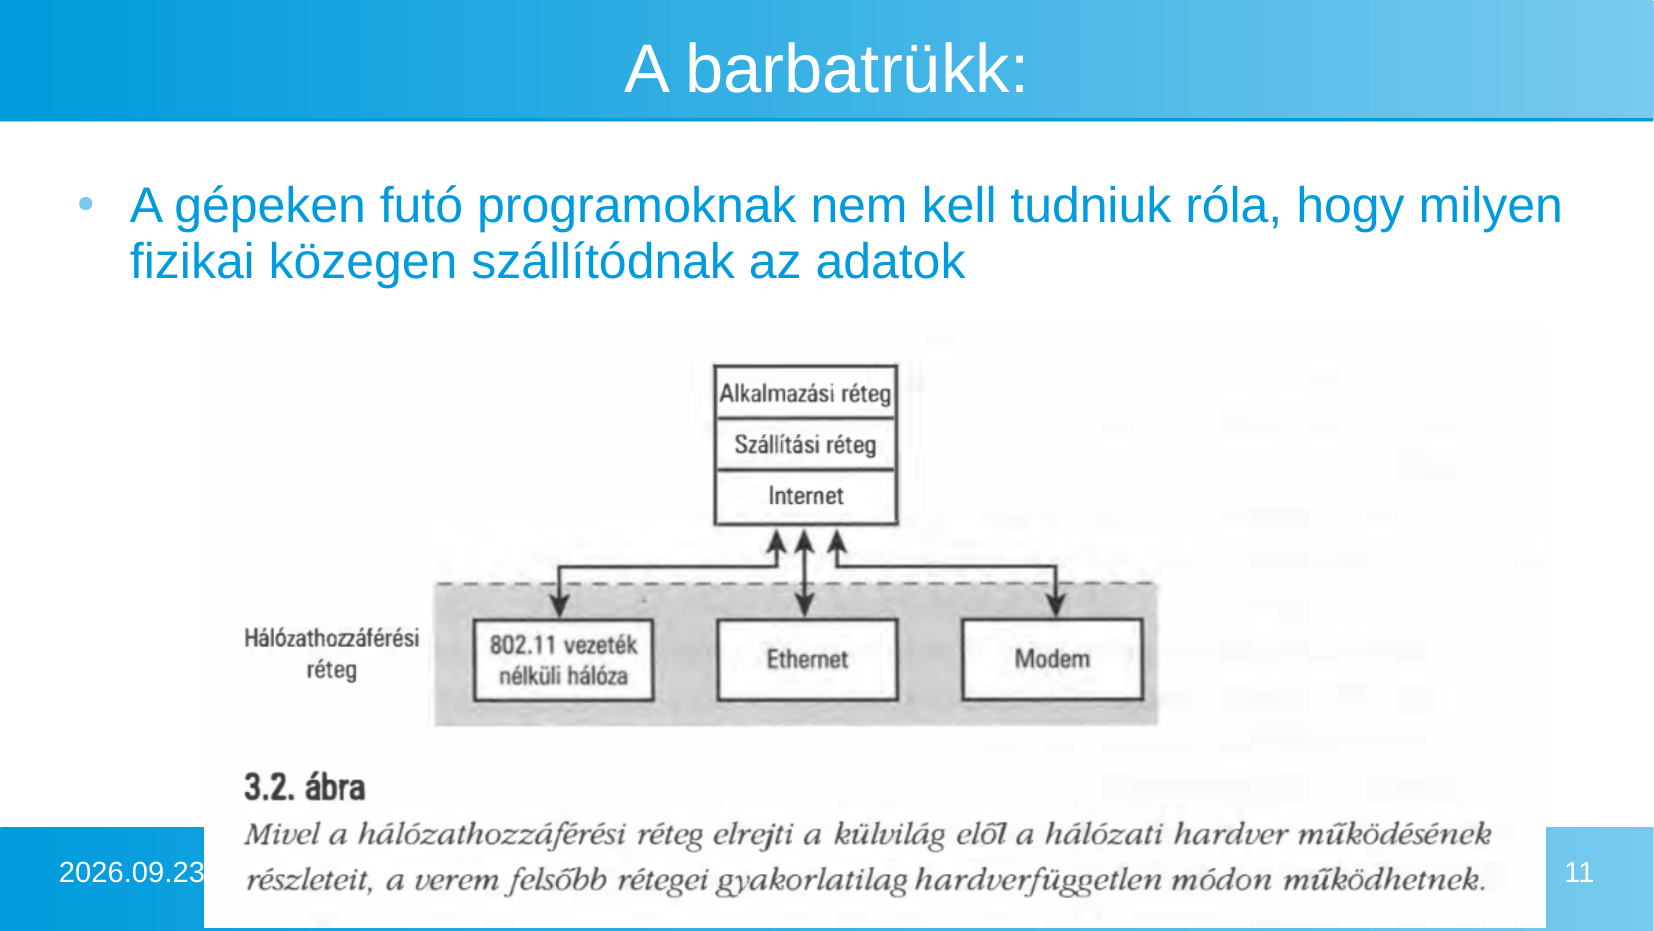

# A barbatrükk:
A gépeken futó programoknak nem kell tudniuk róla, hogy milyen fizikai közegen szállítódnak az adatok
11